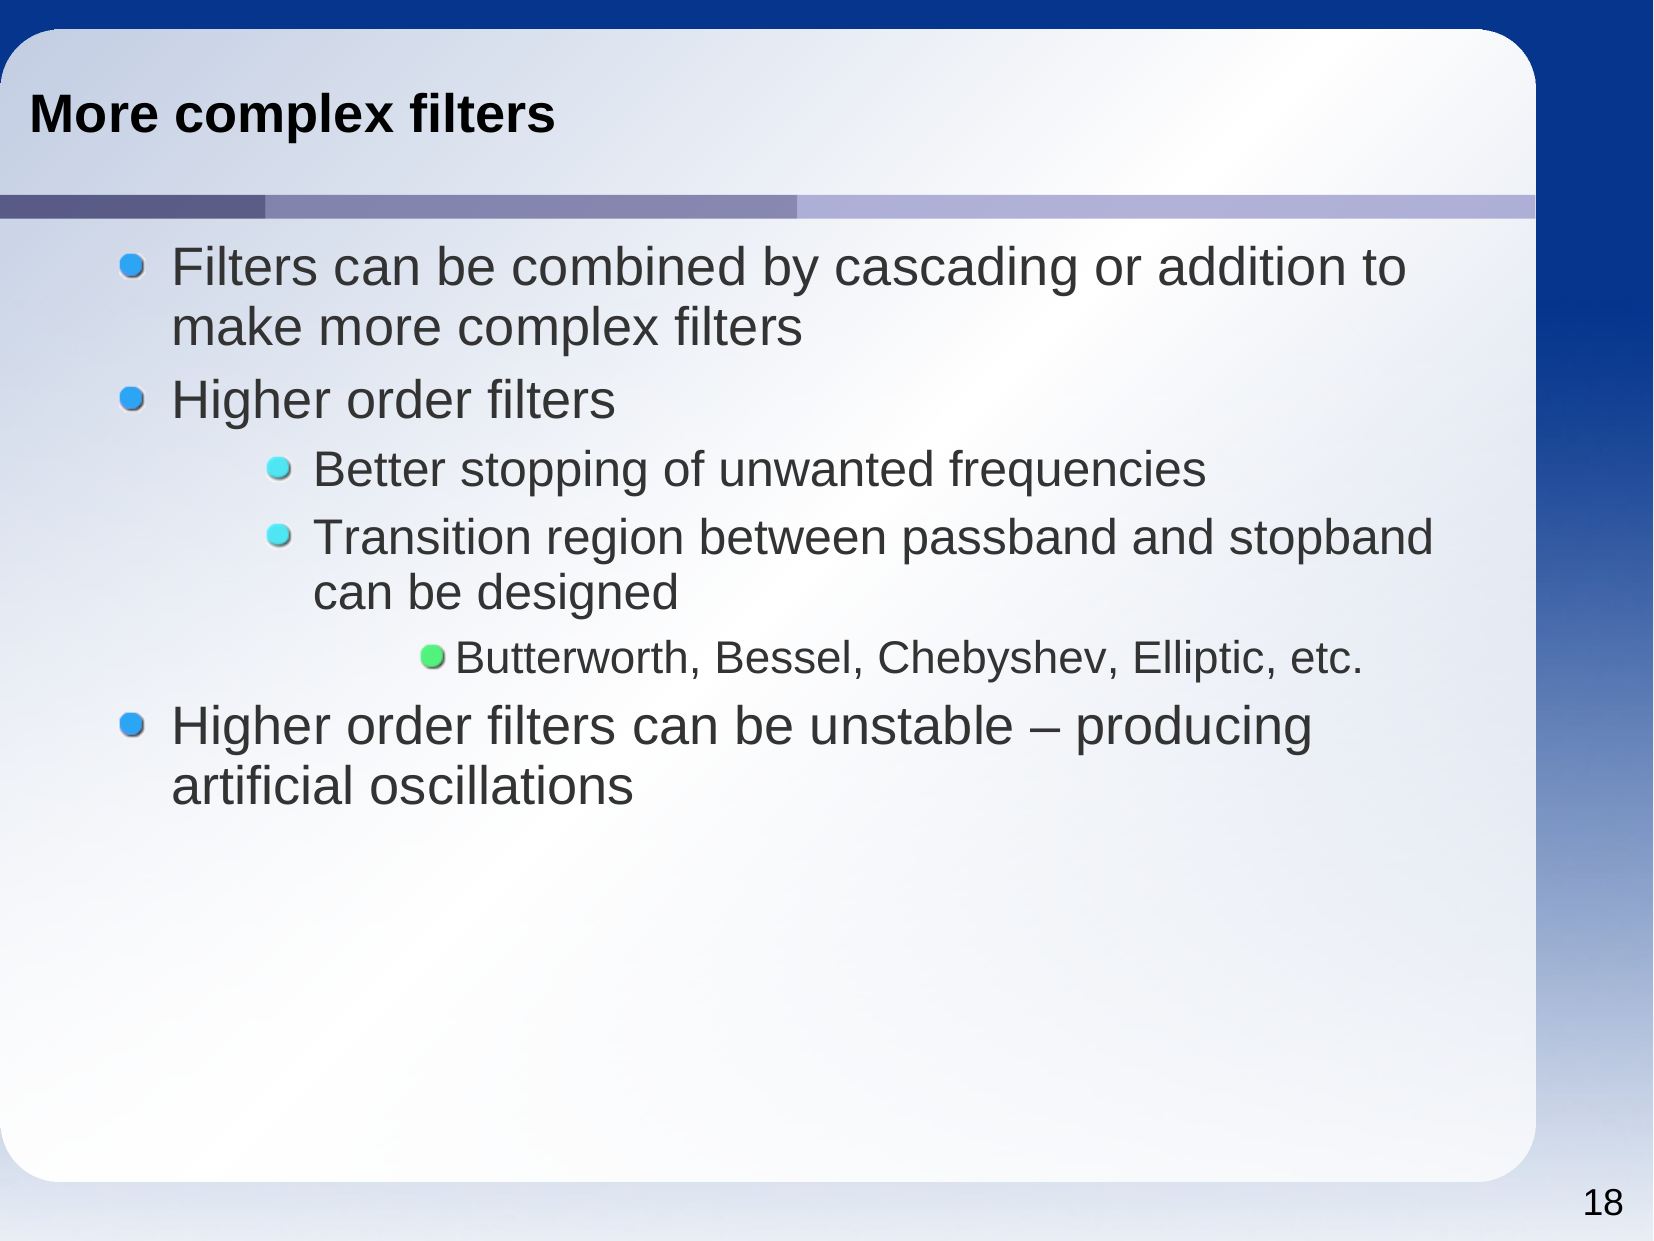

# More complex filters
Filters can be combined by cascading or addition to make more complex filters
Higher order filters
Better stopping of unwanted frequencies
Transition region between passband and stopband can be designed
Butterworth, Bessel, Chebyshev, Elliptic, etc.
Higher order filters can be unstable – producing artificial oscillations
18